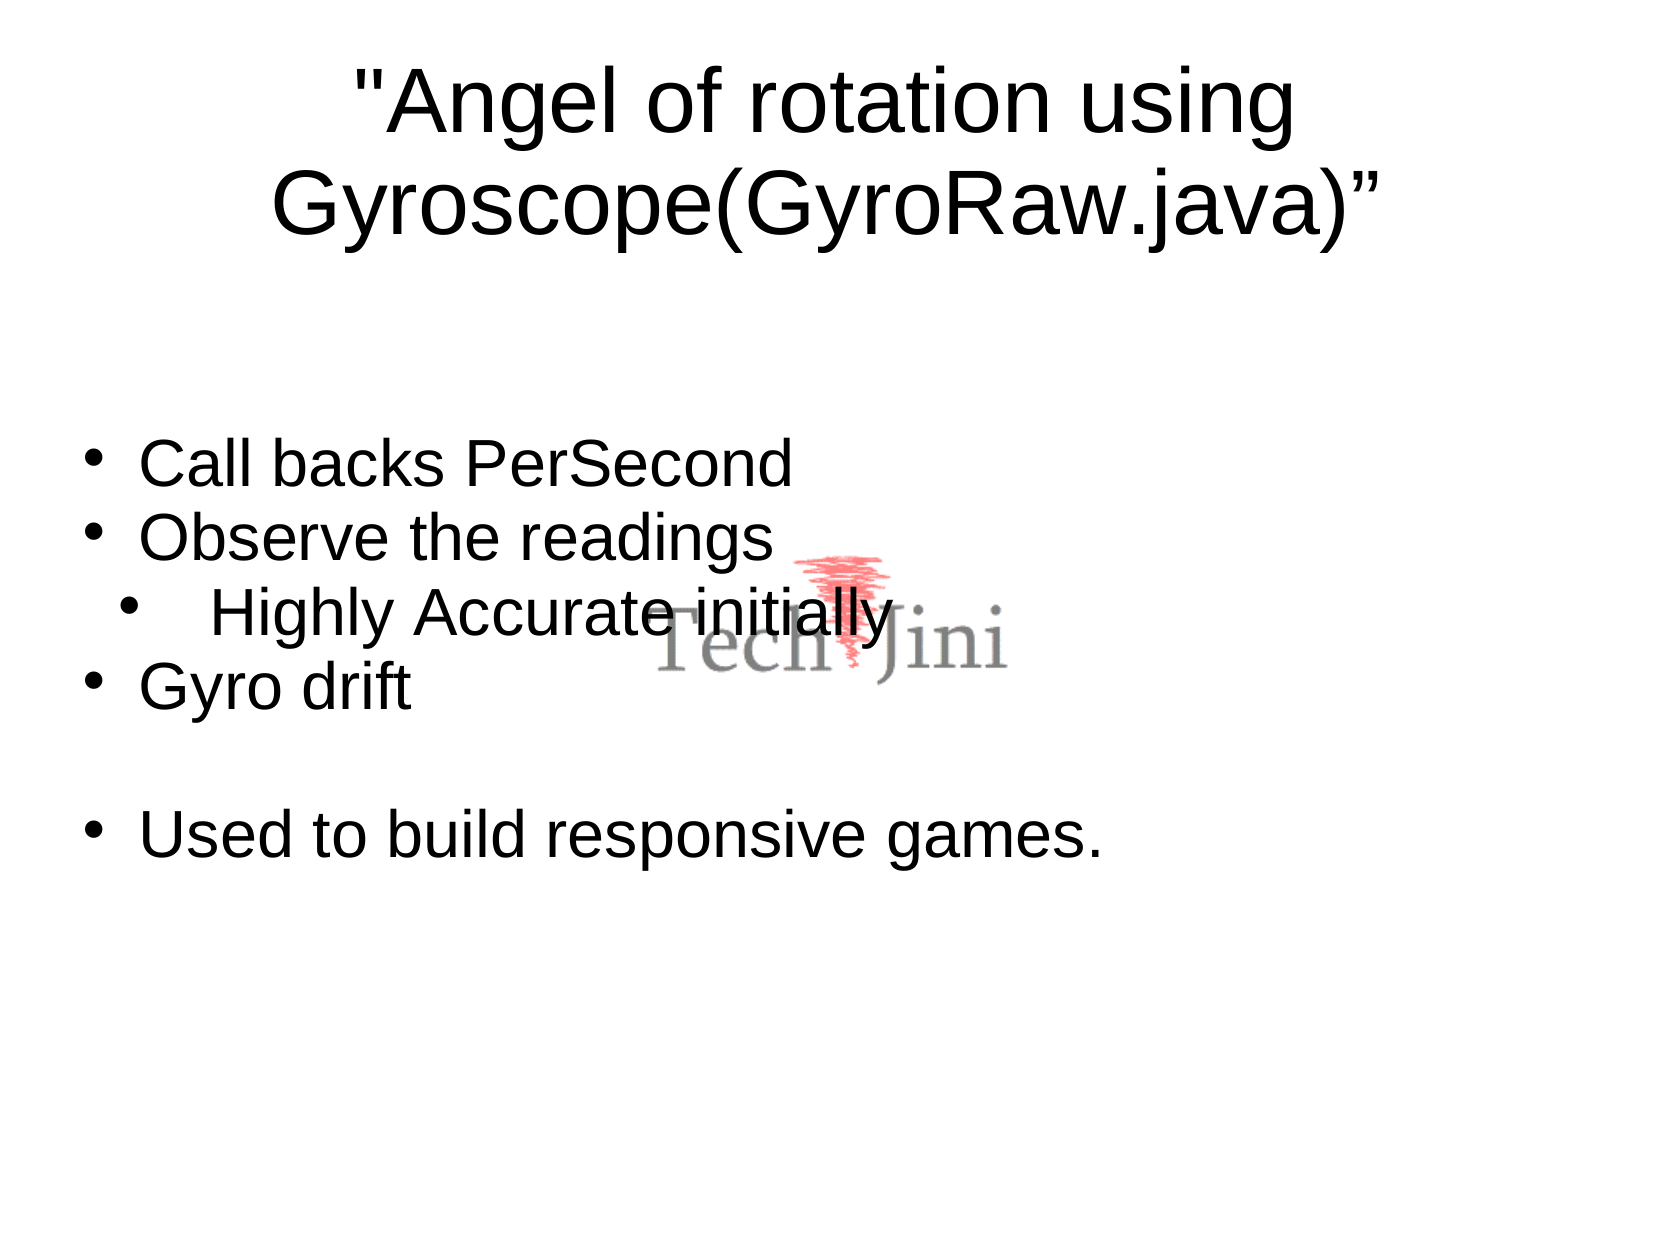

"Angel of rotation using Gyroscope(GyroRaw.java)”
# Call backs PerSecond
Observe the readings
Highly Accurate initially
Gyro drift
Used to build responsive games.